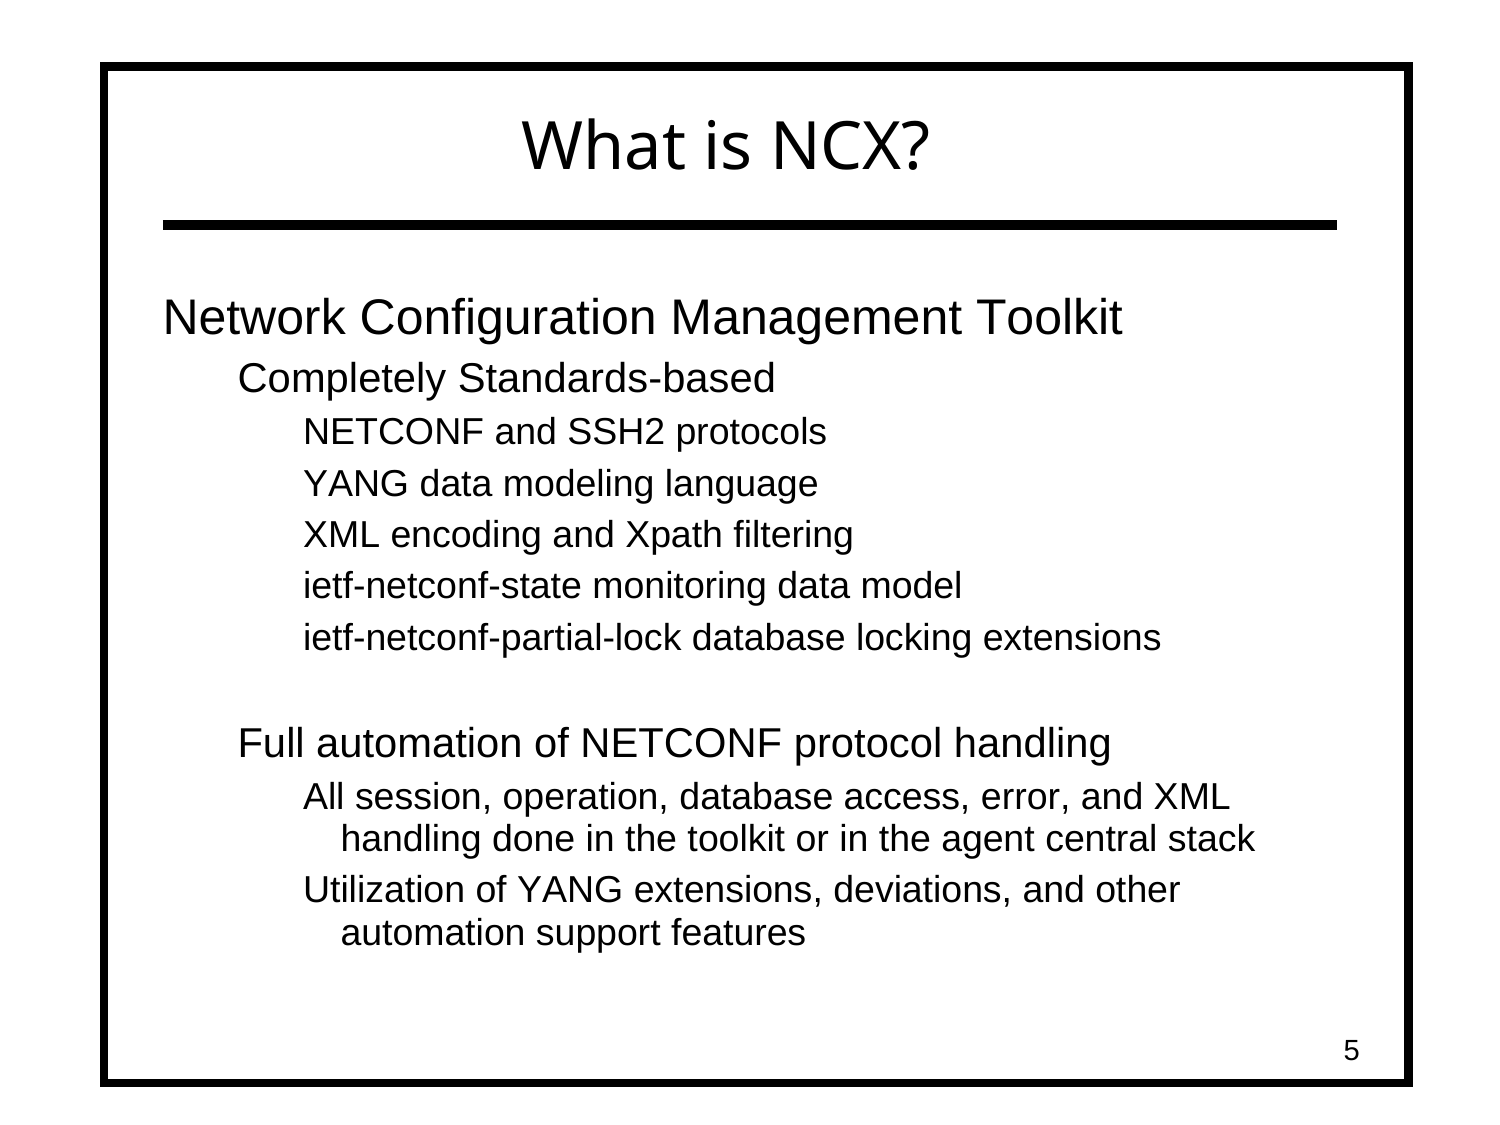

# What is NCX?
Network Configuration Management Toolkit
Completely Standards-based
NETCONF and SSH2 protocols
YANG data modeling language
XML encoding and Xpath filtering
ietf-netconf-state monitoring data model
ietf-netconf-partial-lock database locking extensions
Full automation of NETCONF protocol handling
All session, operation, database access, error, and XML handling done in the toolkit or in the agent central stack
Utilization of YANG extensions, deviations, and other automation support features
5